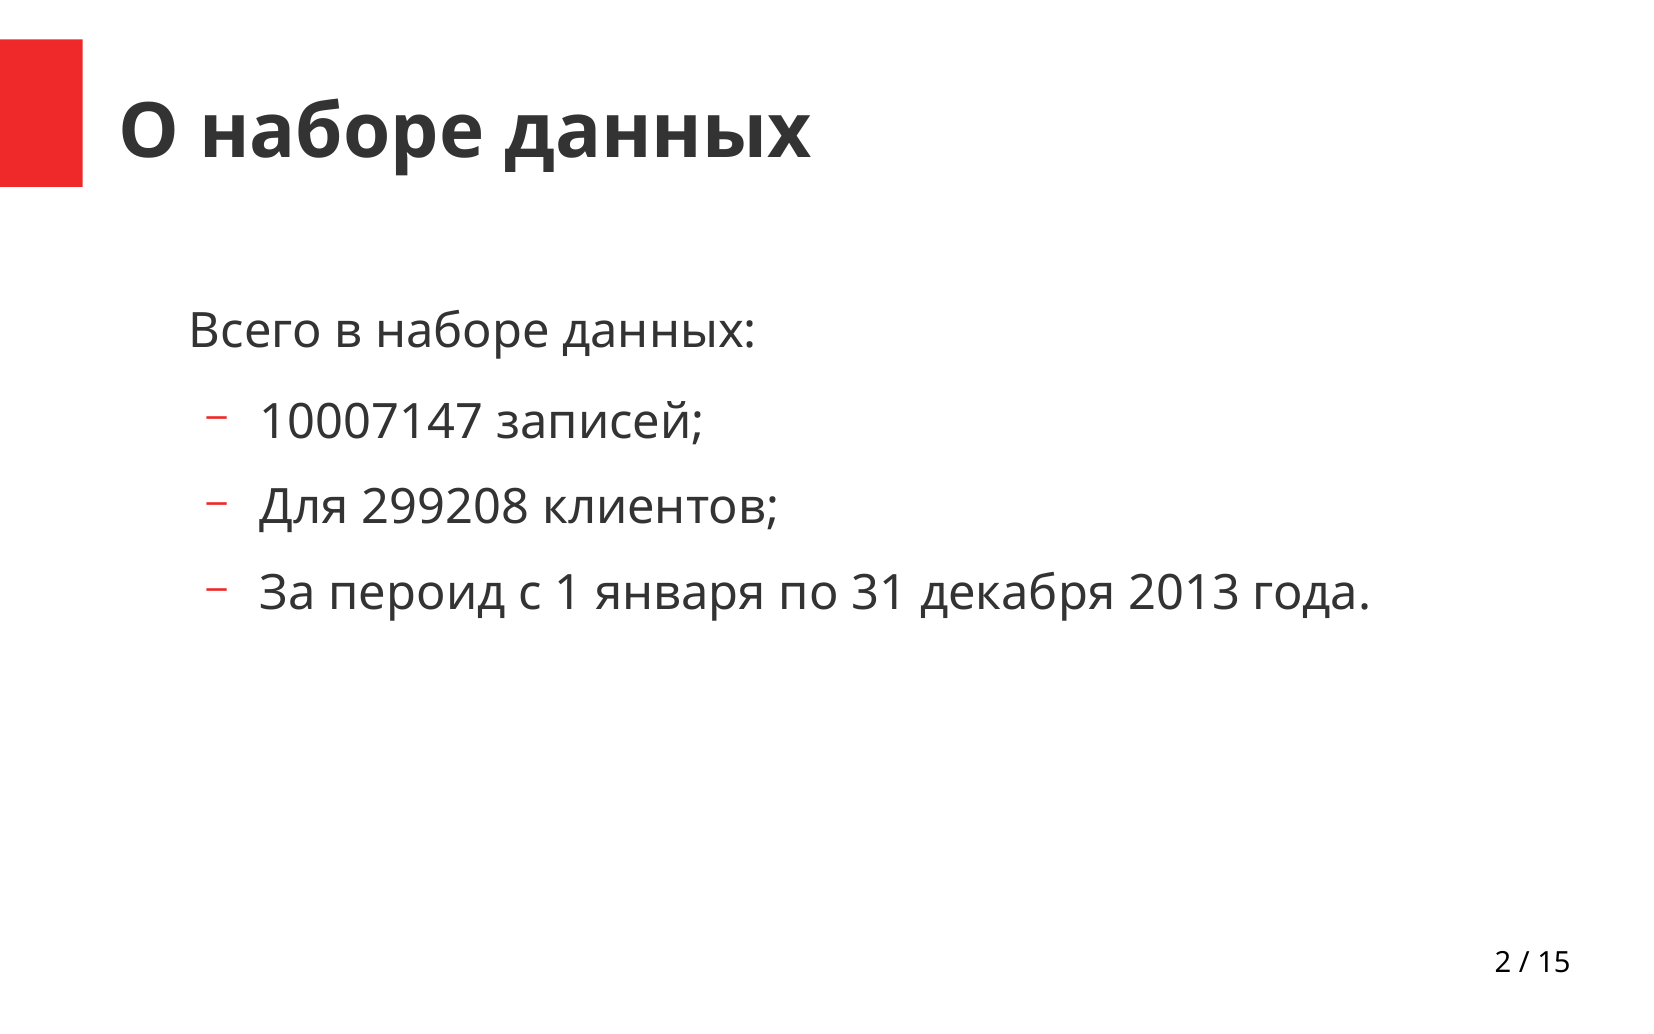

# О наборе данных
Всего в наборе данных:
10007147 записей;
Для 299208 клиентов;
За пероид с 1 января по 31 декабря 2013 года.
2